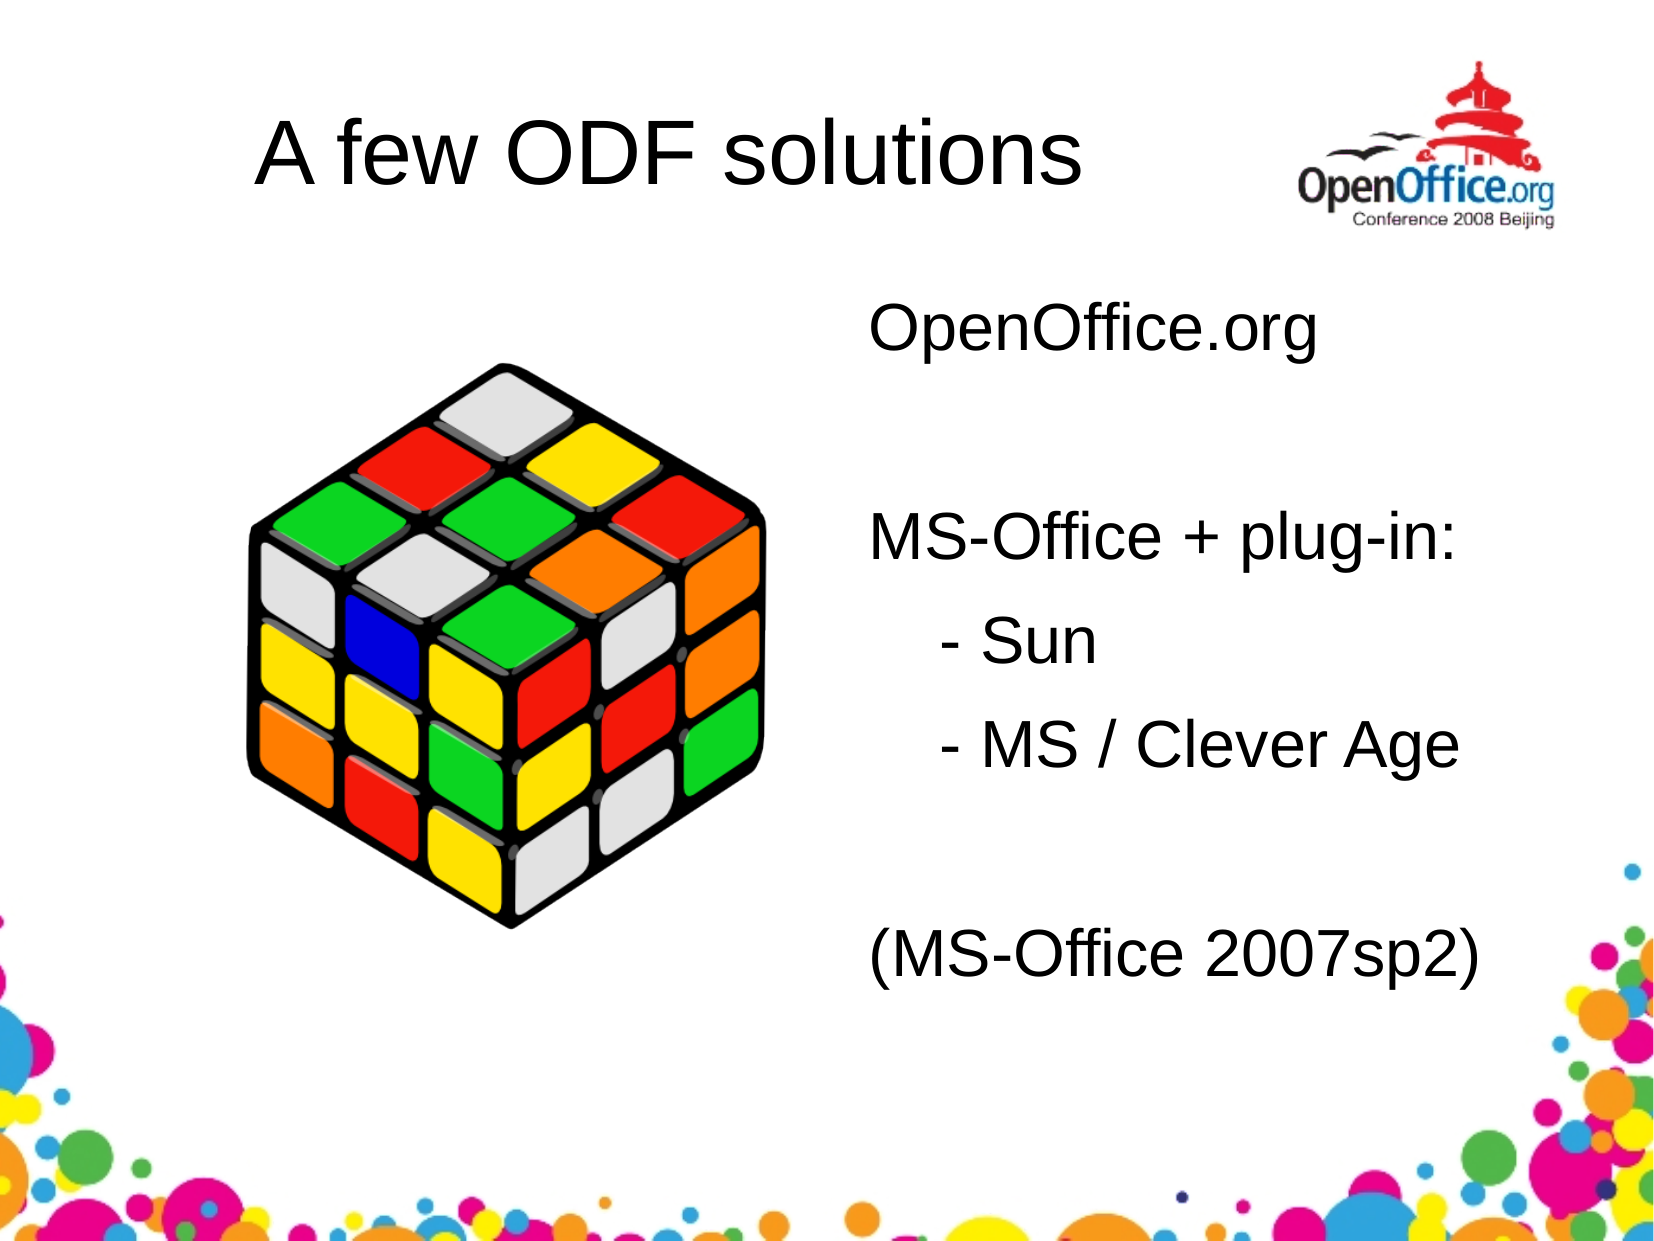

# A few ODF solutions
OpenOffice.org
MS-Office + plug-in:
- Sun
- MS / Clever Age
(MS-Office 2007sp2)